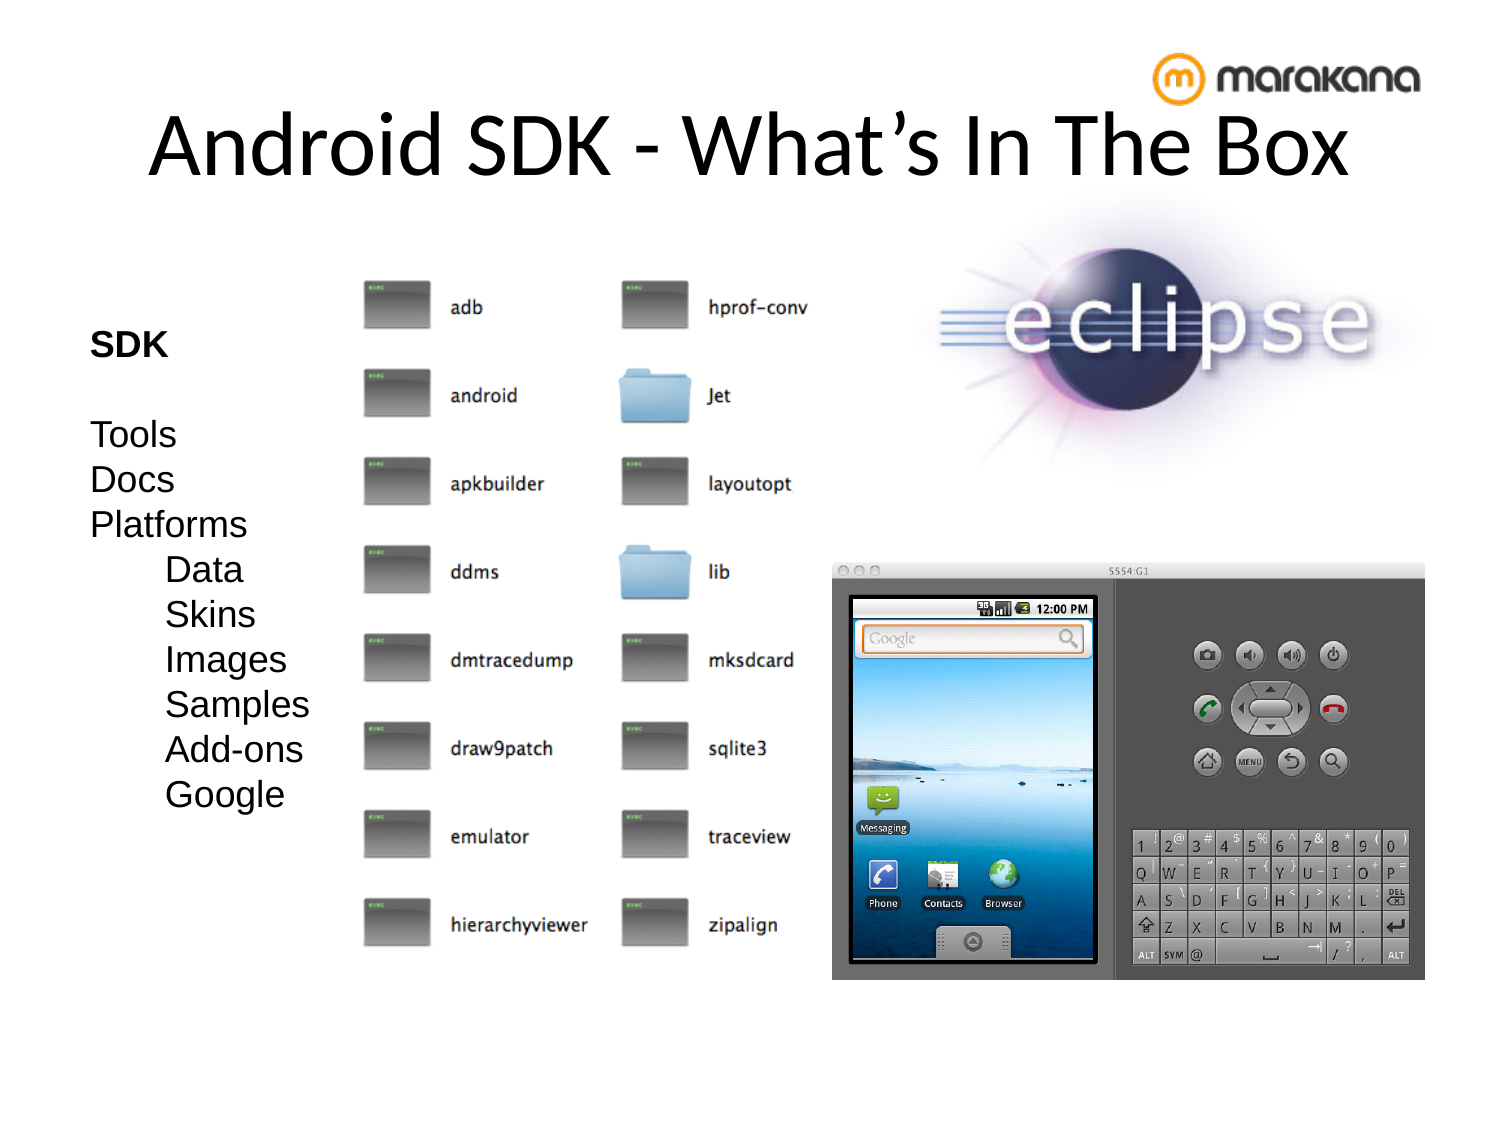

# Android SDK - What’s In The Box
SDK
Tools
Docs
Platforms
Data
Skins
Images
Samples
Add-ons
Google